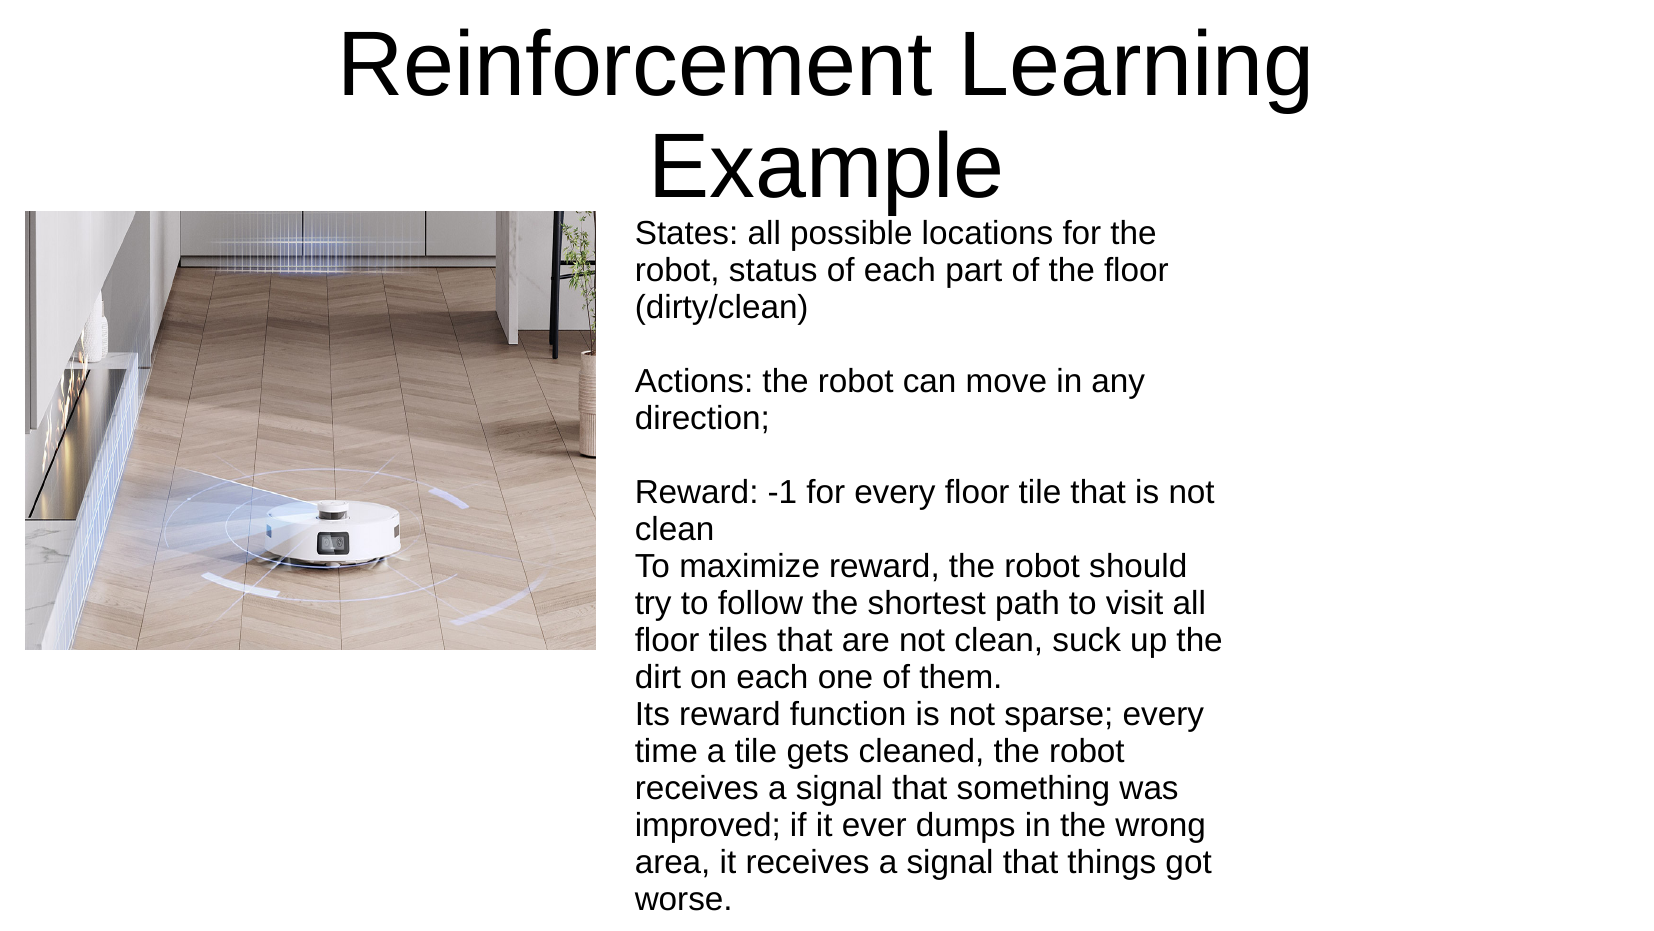

# Reinforcement Learning Example
States: all possible locations for the robot, status of each part of the floor (dirty/clean)
Actions: the robot can move in any direction;
Reward: -1 for every floor tile that is not clean
To maximize reward, the robot should try to follow the shortest path to visit all floor tiles that are not clean, suck up the dirt on each one of them.
Its reward function is not sparse; every time a tile gets cleaned, the robot receives a signal that something was improved; if it ever dumps in the wrong area, it receives a signal that things got worse.